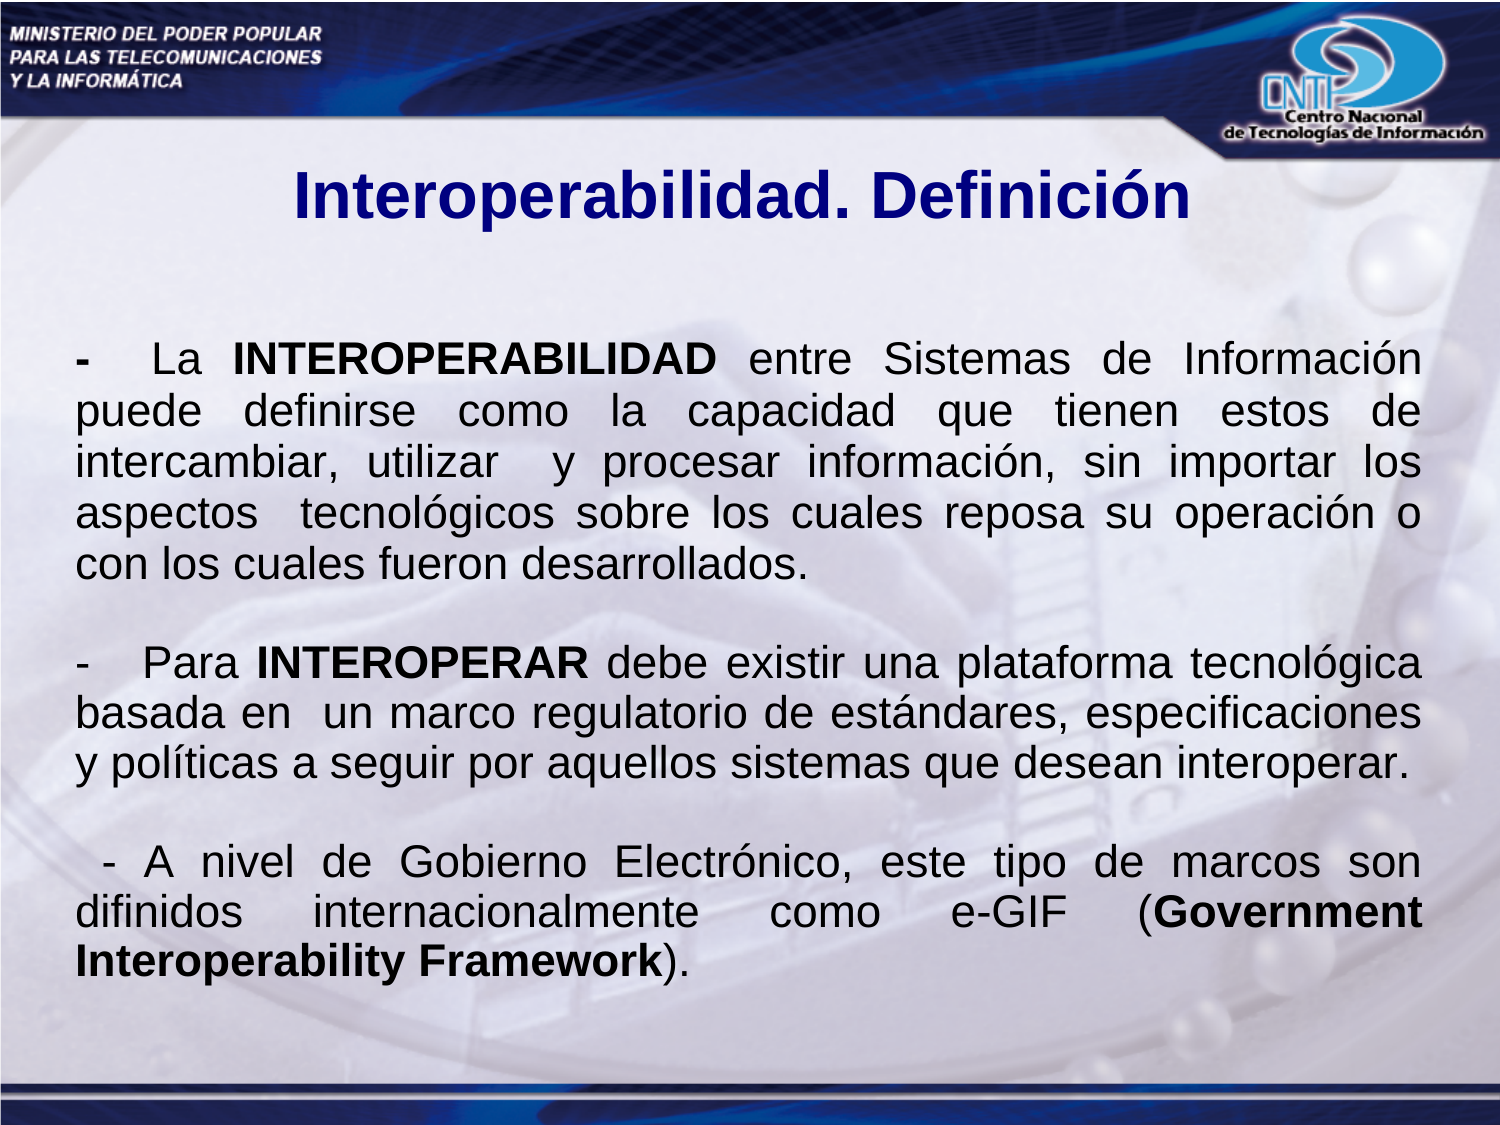

# Interoperabilidad. Definición
- La INTEROPERABILIDAD entre Sistemas de Información puede definirse como la capacidad que tienen estos de intercambiar, utilizar y procesar información, sin importar los aspectos tecnológicos sobre los cuales reposa su operación o con los cuales fueron desarrollados.
- Para INTEROPERAR debe existir una plataforma tecnológica basada en un marco regulatorio de estándares, especificaciones y políticas a seguir por aquellos sistemas que desean interoperar.
 - A nivel de Gobierno Electrónico, este tipo de marcos son difinidos internacionalmente como e-GIF (Government Interoperability Framework).